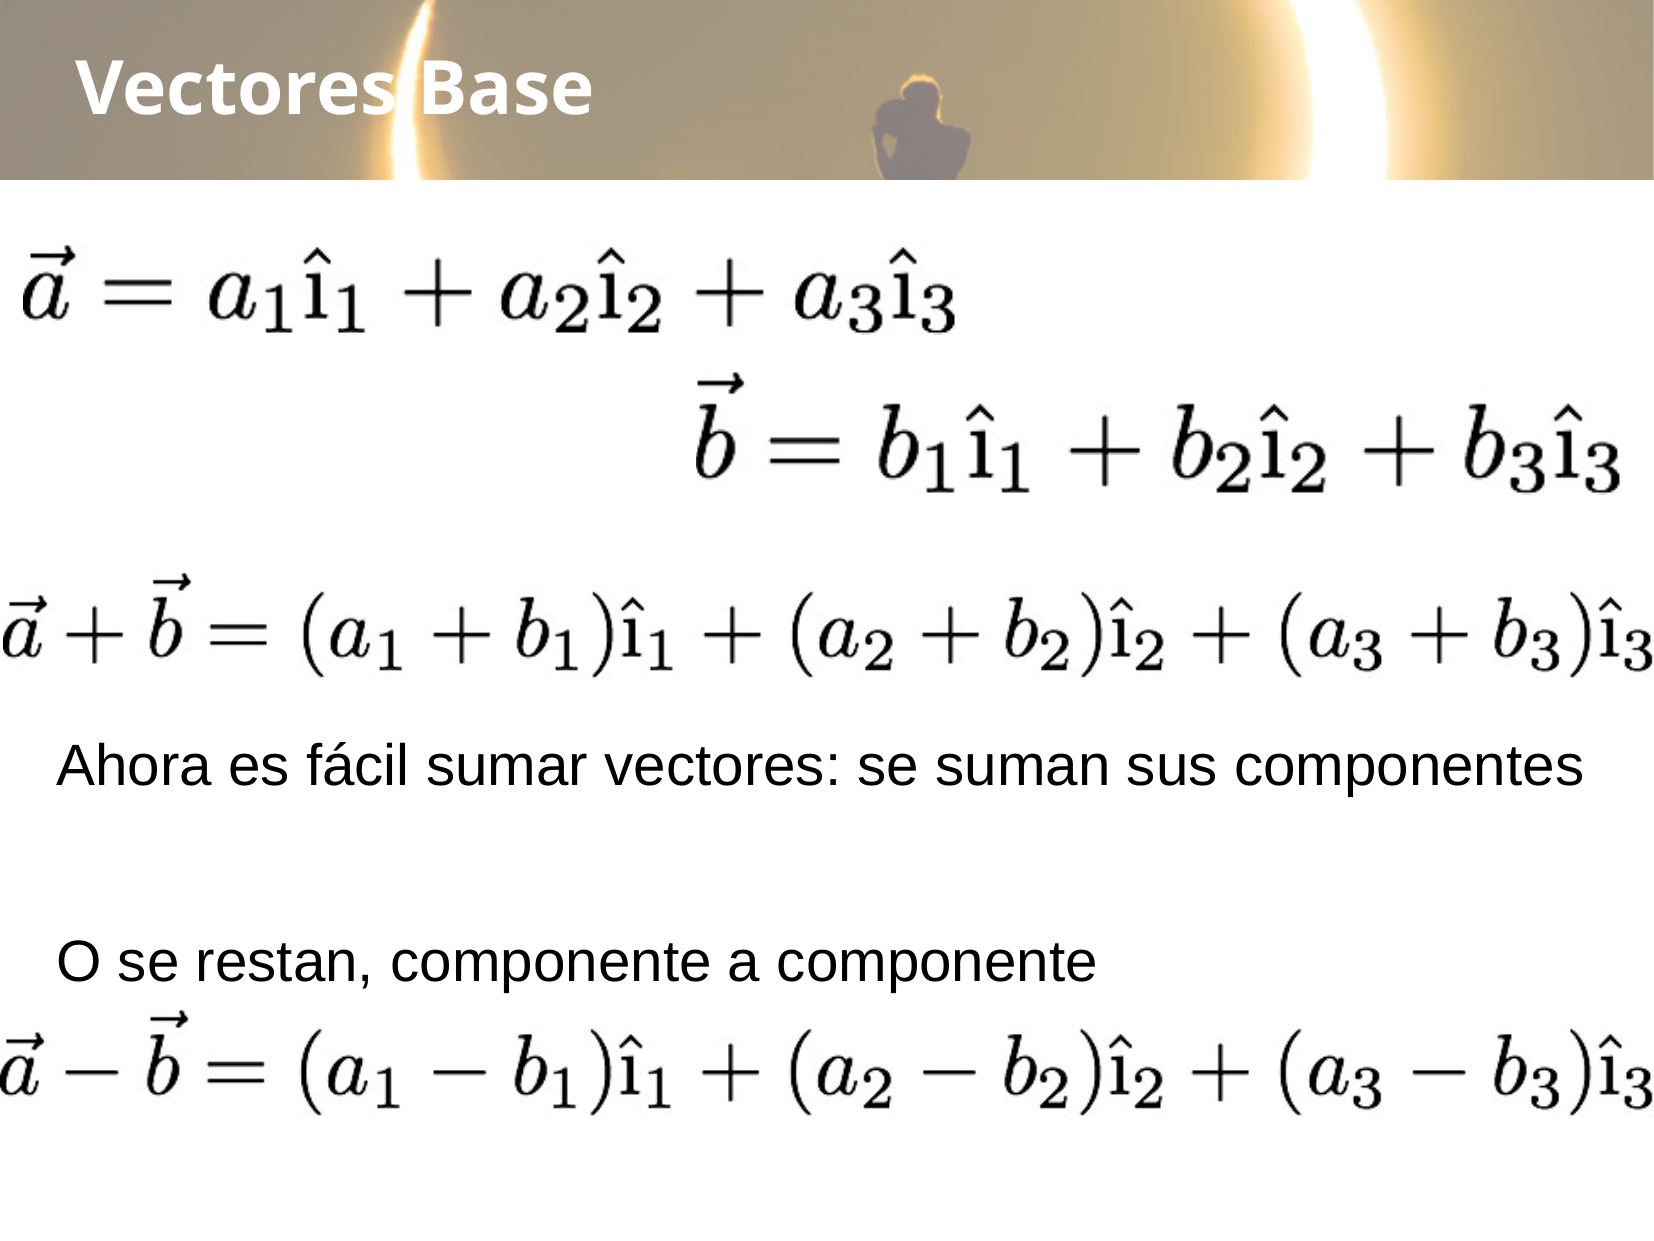

# Vectores Base
Ahora es fácil sumar vectores: se suman sus componentes
O se restan, componente a componente